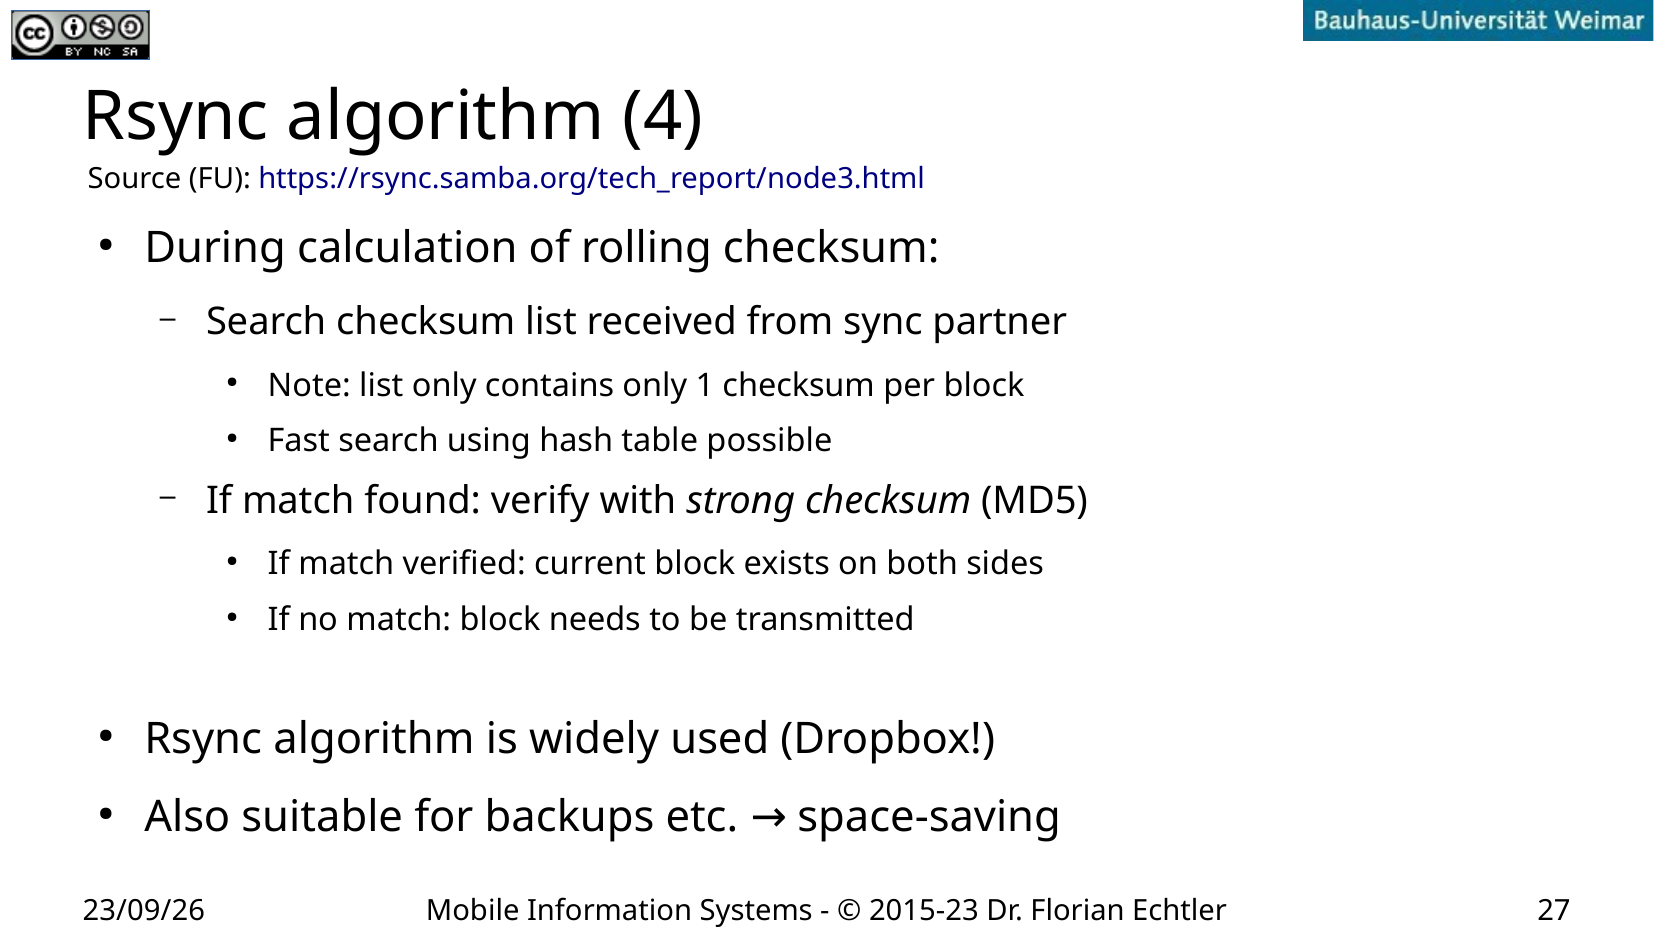

# Rsync algorithm (4)
Source (FU): https://rsync.samba.org/tech_report/node3.html
During calculation of rolling checksum:
Search checksum list received from sync partner
Note: list only contains only 1 checksum per block
Fast search using hash table possible
If match found: verify with strong checksum (MD5)
If match verified: current block exists on both sides
If no match: block needs to be transmitted
Rsync algorithm is widely used (Dropbox!)
Also suitable for backups etc. → space-saving
Mobile Information Systems - © 2015-23 Dr. Florian Echtler
27